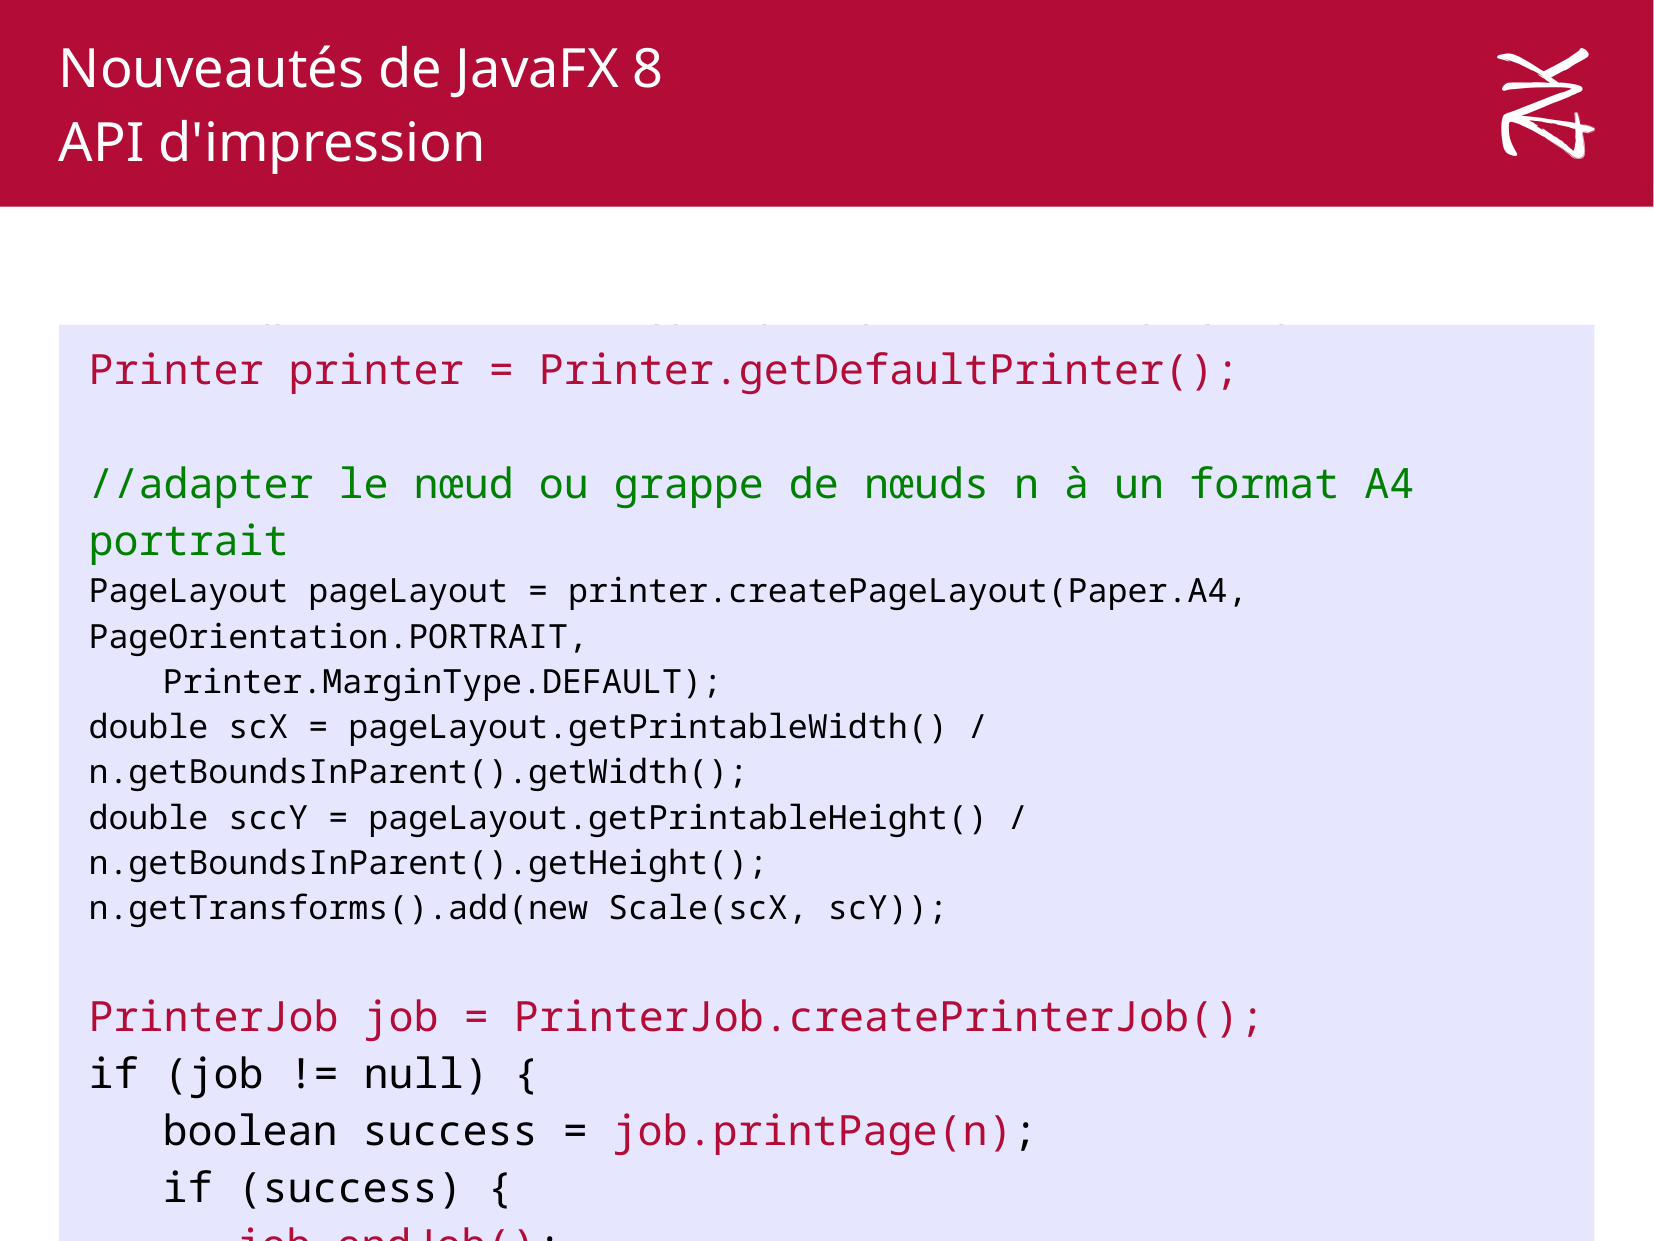

# Nouveautés de JavaFX 8 API d'impression
Nouvelle API permettant d'imprimer le SceneGraph simplement
Printer printer = Printer.getDefaultPrinter();
//adapter le nœud ou grappe de nœuds n à un format A4 portrait
PageLayout pageLayout = printer.createPageLayout(Paper.A4, PageOrientation.PORTRAIT,
	Printer.MarginType.DEFAULT);
double scX = pageLayout.getPrintableWidth() / n.getBoundsInParent().getWidth();
double sccY = pageLayout.getPrintableHeight() / n.getBoundsInParent().getHeight();
n.getTransforms().add(new Scale(scX, scY));
PrinterJob job = PrinterJob.createPrinterJob();
if (job != null) {
	boolean success = job.printPage(n);
	if (success) {
		job.endJob();
	}
}